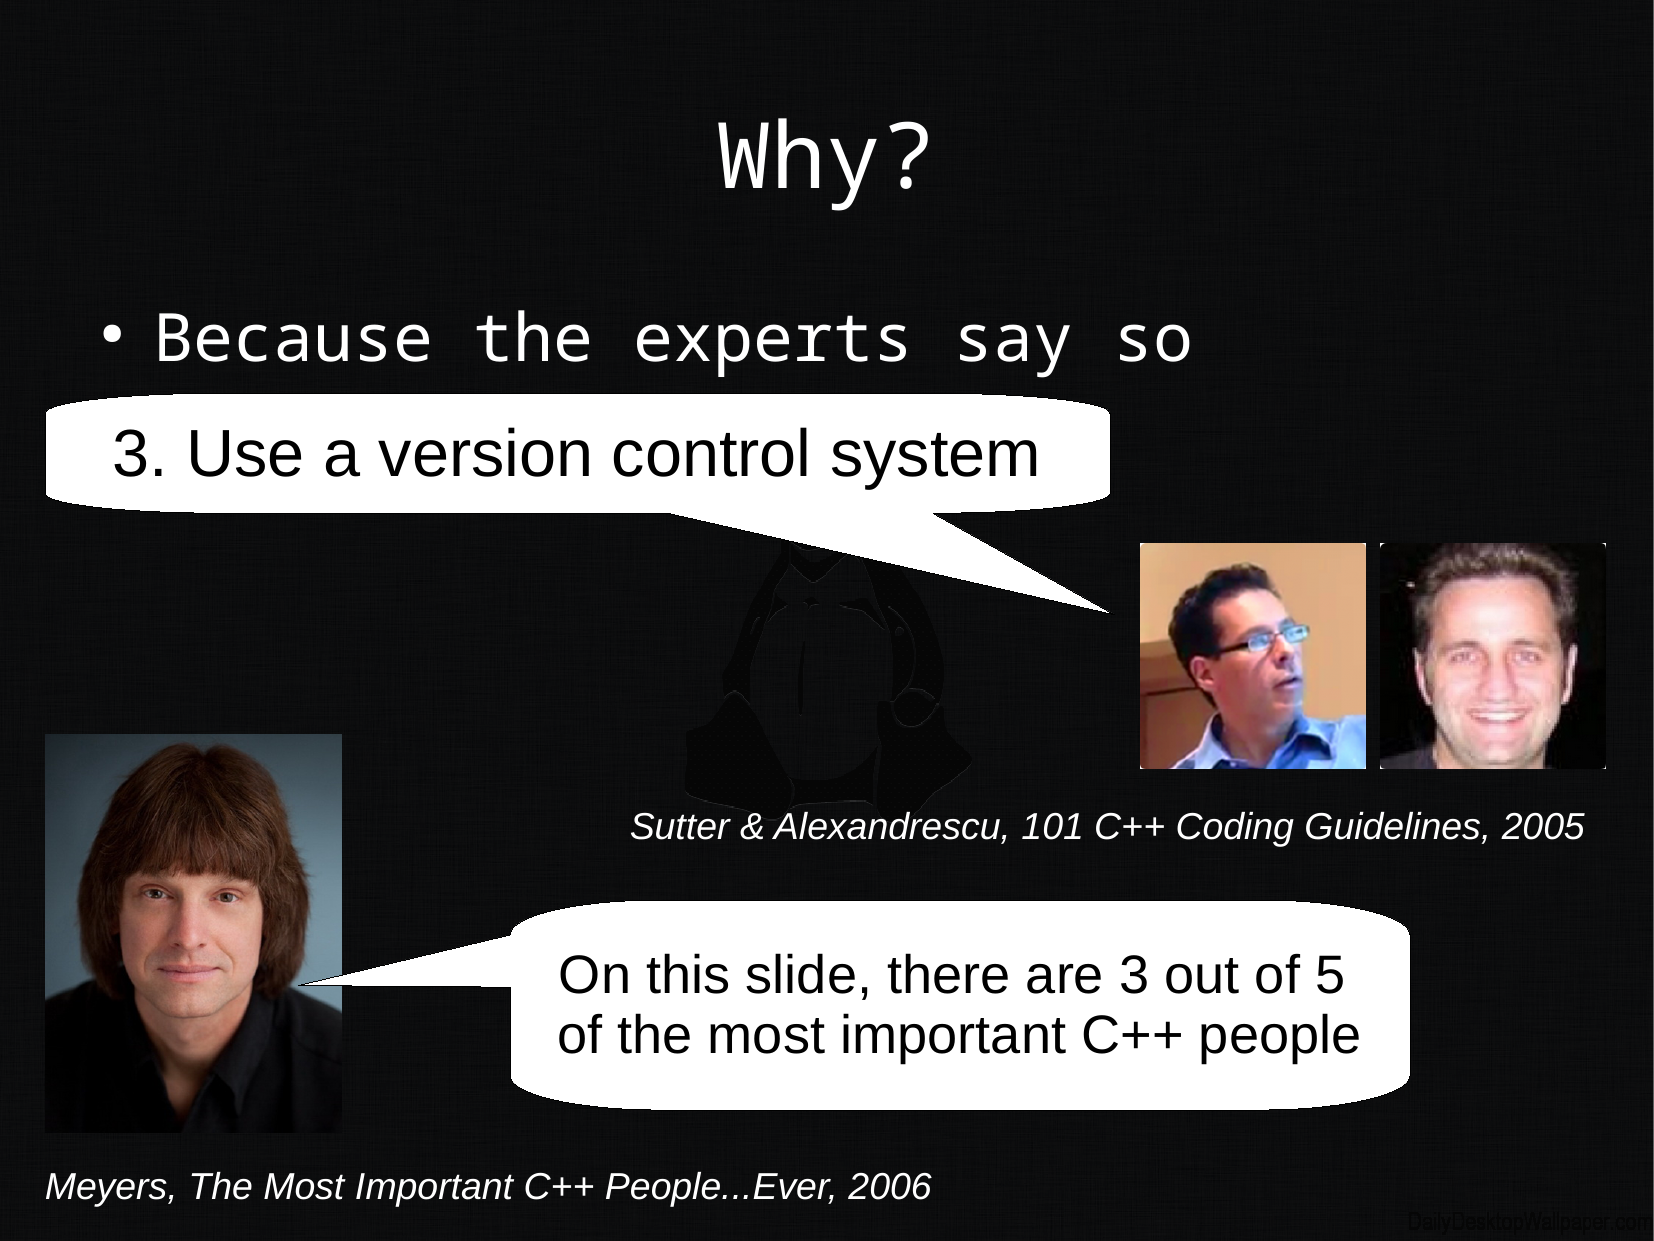

# Why?
Because the experts say so
3. Use a version control system
Sutter & Alexandrescu, 101 C++ Coding Guidelines, 2005
On this slide, there are 3 out of 5
of the most important C++ people
Meyers, The Most Important C++ People...Ever, 2006